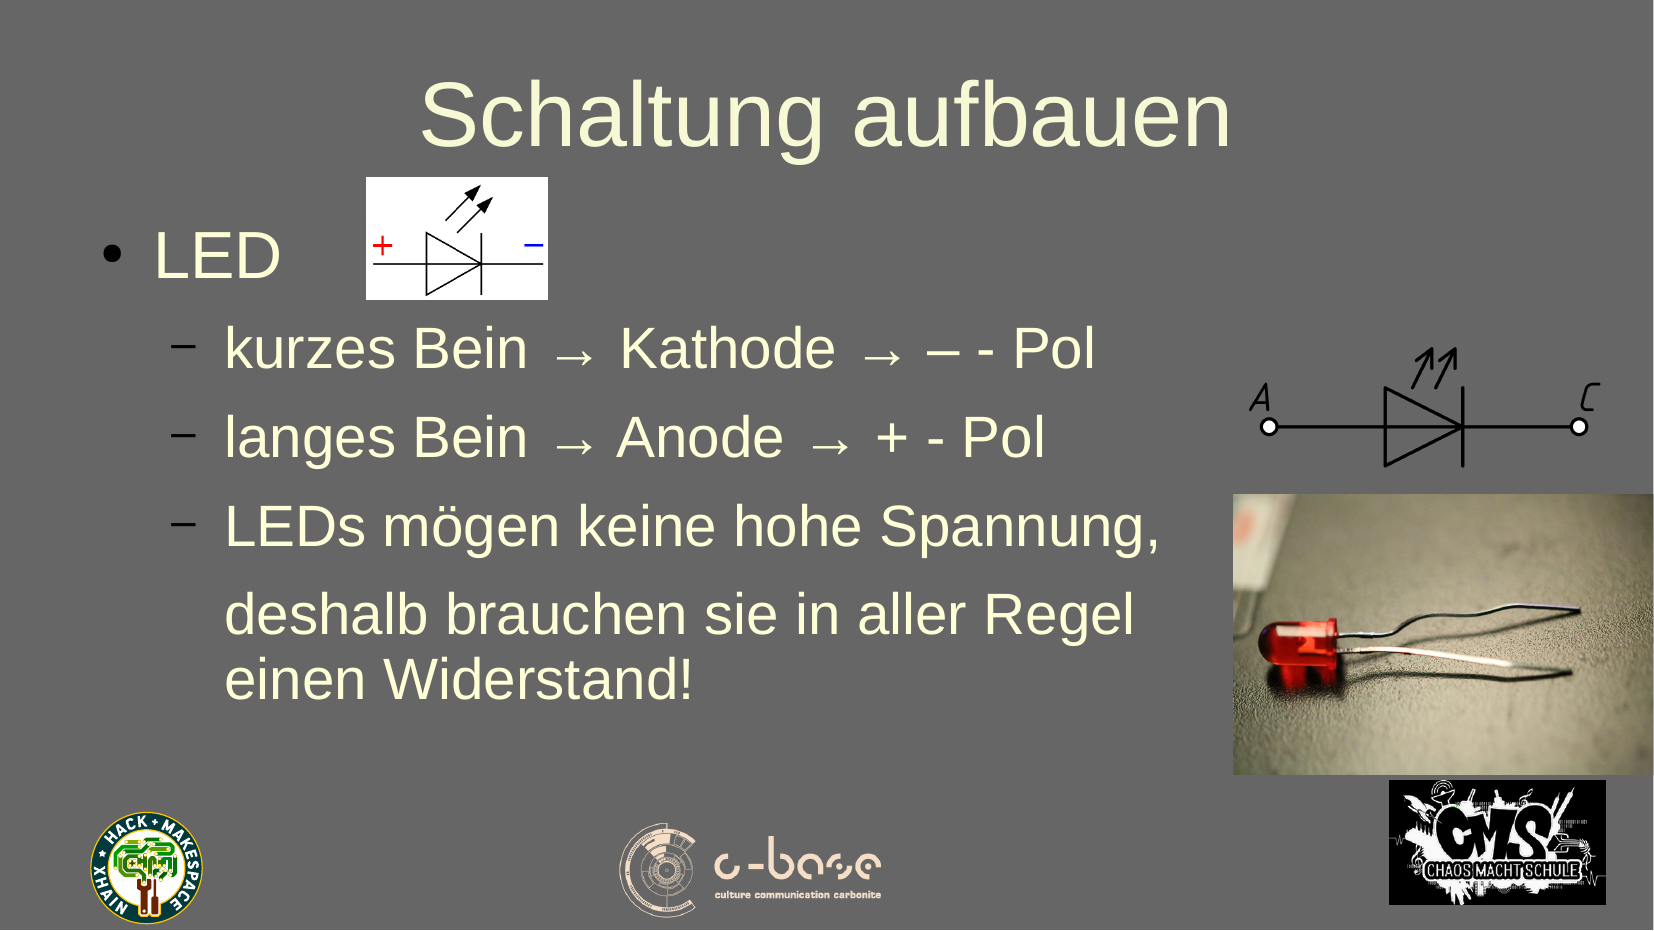

# Schaltung aufbauen
LED
kurzes Bein → Kathode → – - Pol
langes Bein → Anode → + - Pol
LEDs mögen keine hohe Spannung,
deshalb brauchen sie in aller Regel
einen Widerstand!